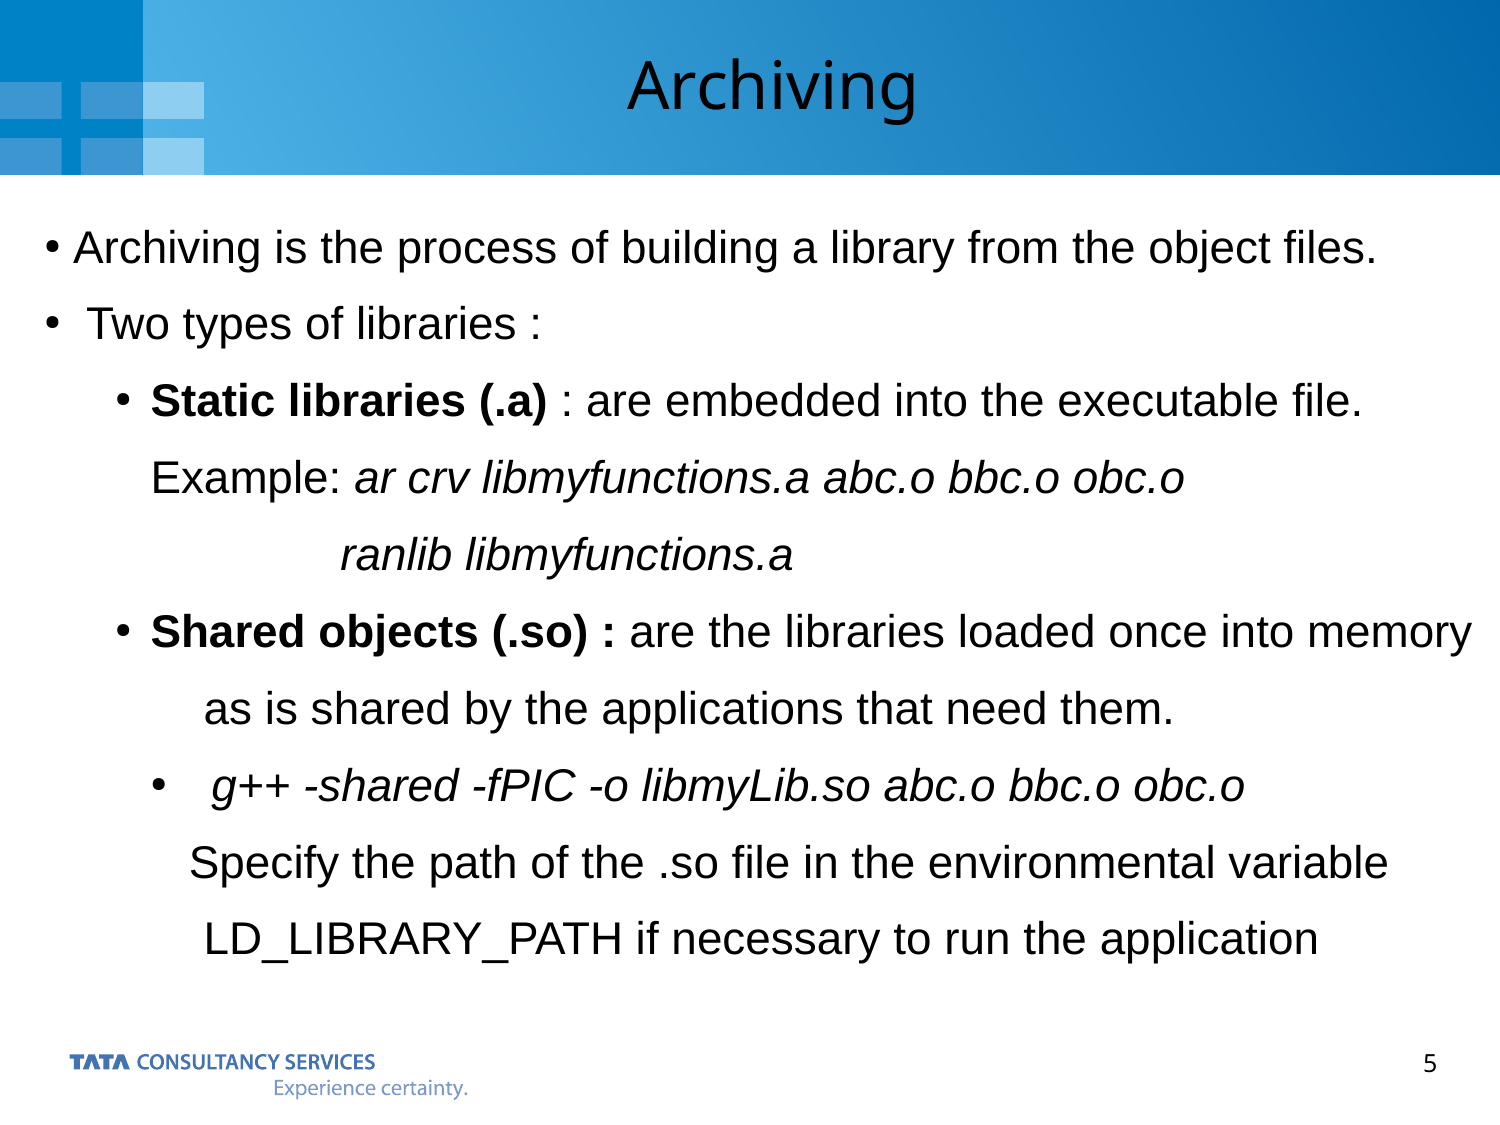

Archiving
 Archiving is the process of building a library from the object files.
 Two types of libraries :
Static libraries (.a) : are embedded into the executable file.
Example: ar crv libmyfunctions.a abc.o bbc.o obc.o
 ranlib libmyfunctions.a
Shared objects (.so) : are the libraries loaded once into memory as is shared by the applications that need them.
 g++ -shared -fPIC -o libmyLib.so abc.o bbc.o obc.o
 Specify the path of the .so file in the environmental variable LD_LIBRARY_PATH if necessary to run the application